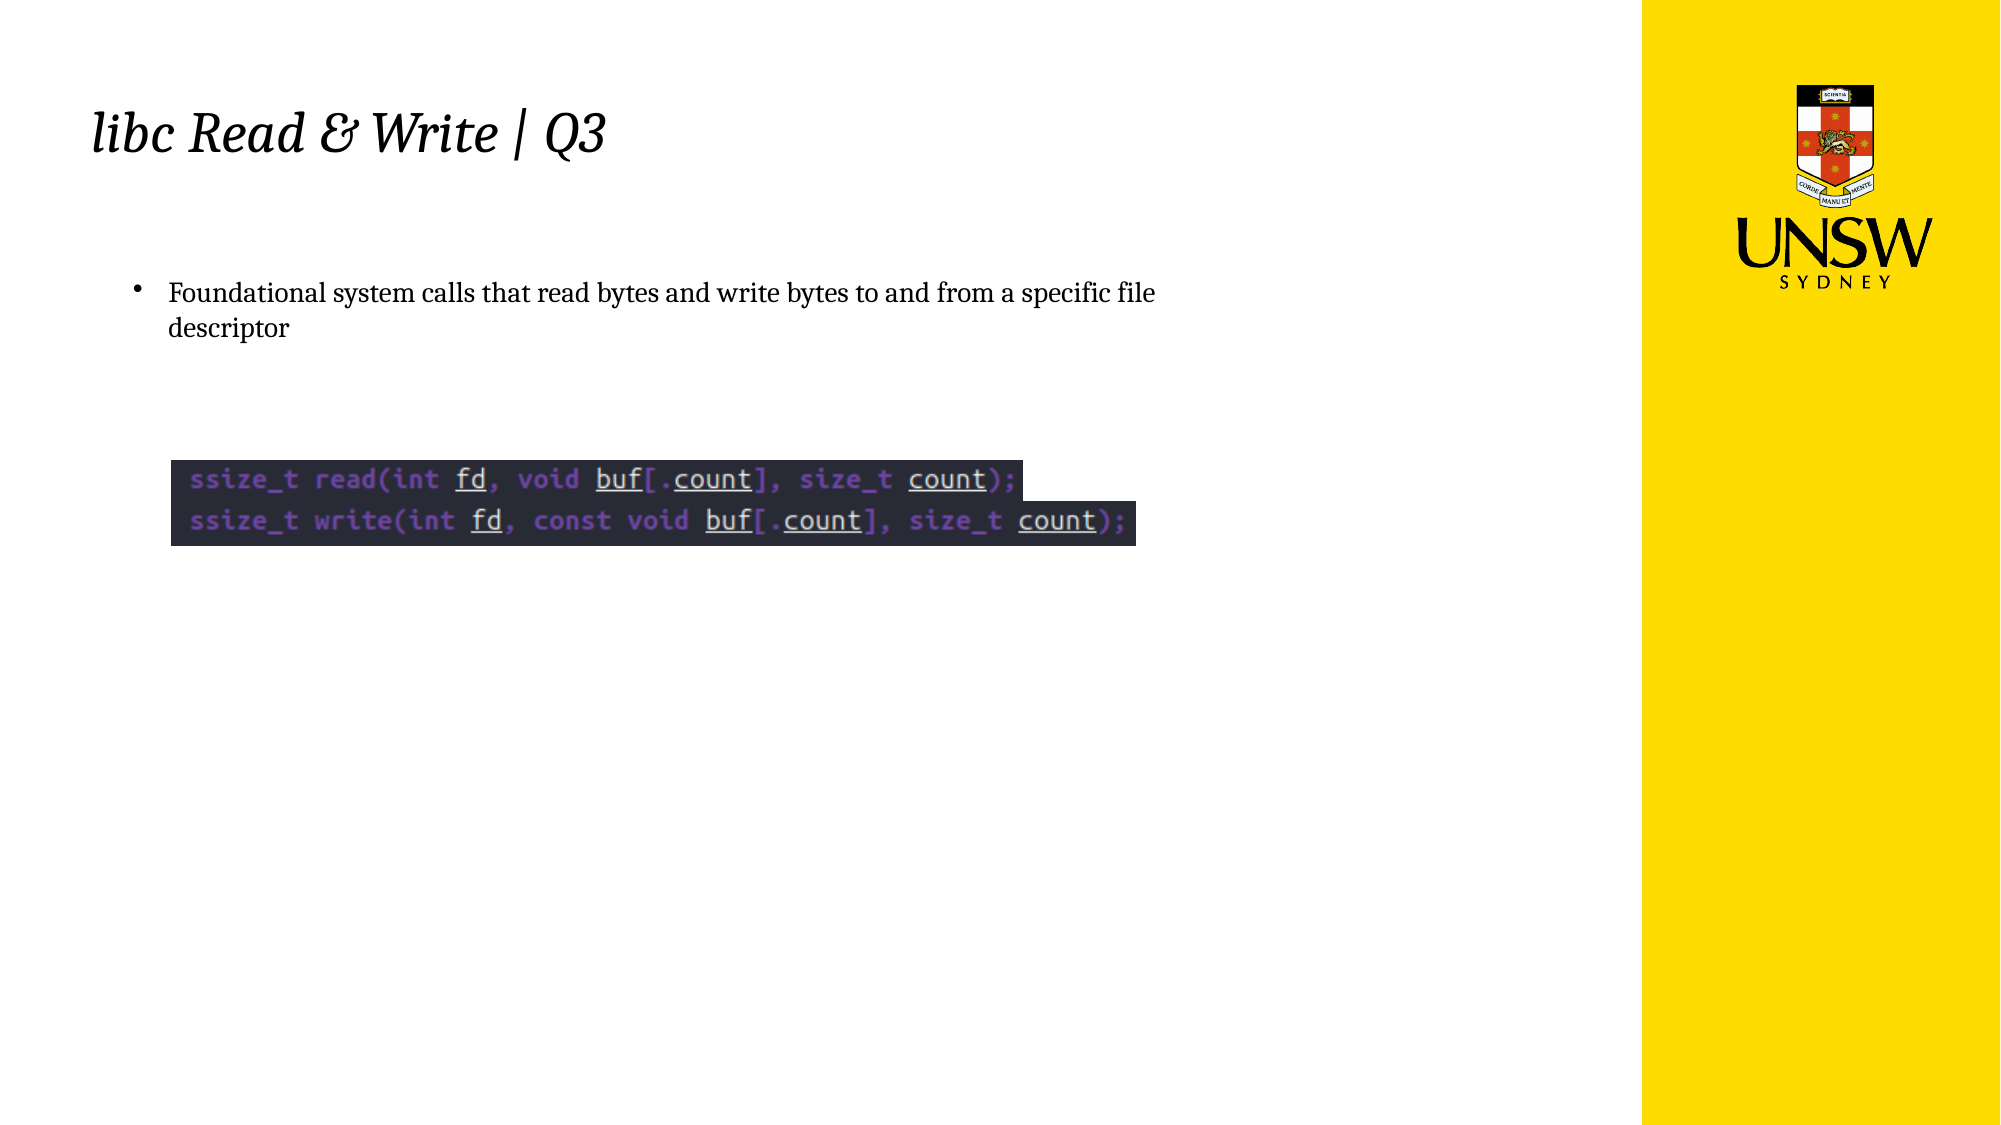

# libc Read & Write | Q3
Foundational system calls that read bytes and write bytes to and from a specific file descriptor